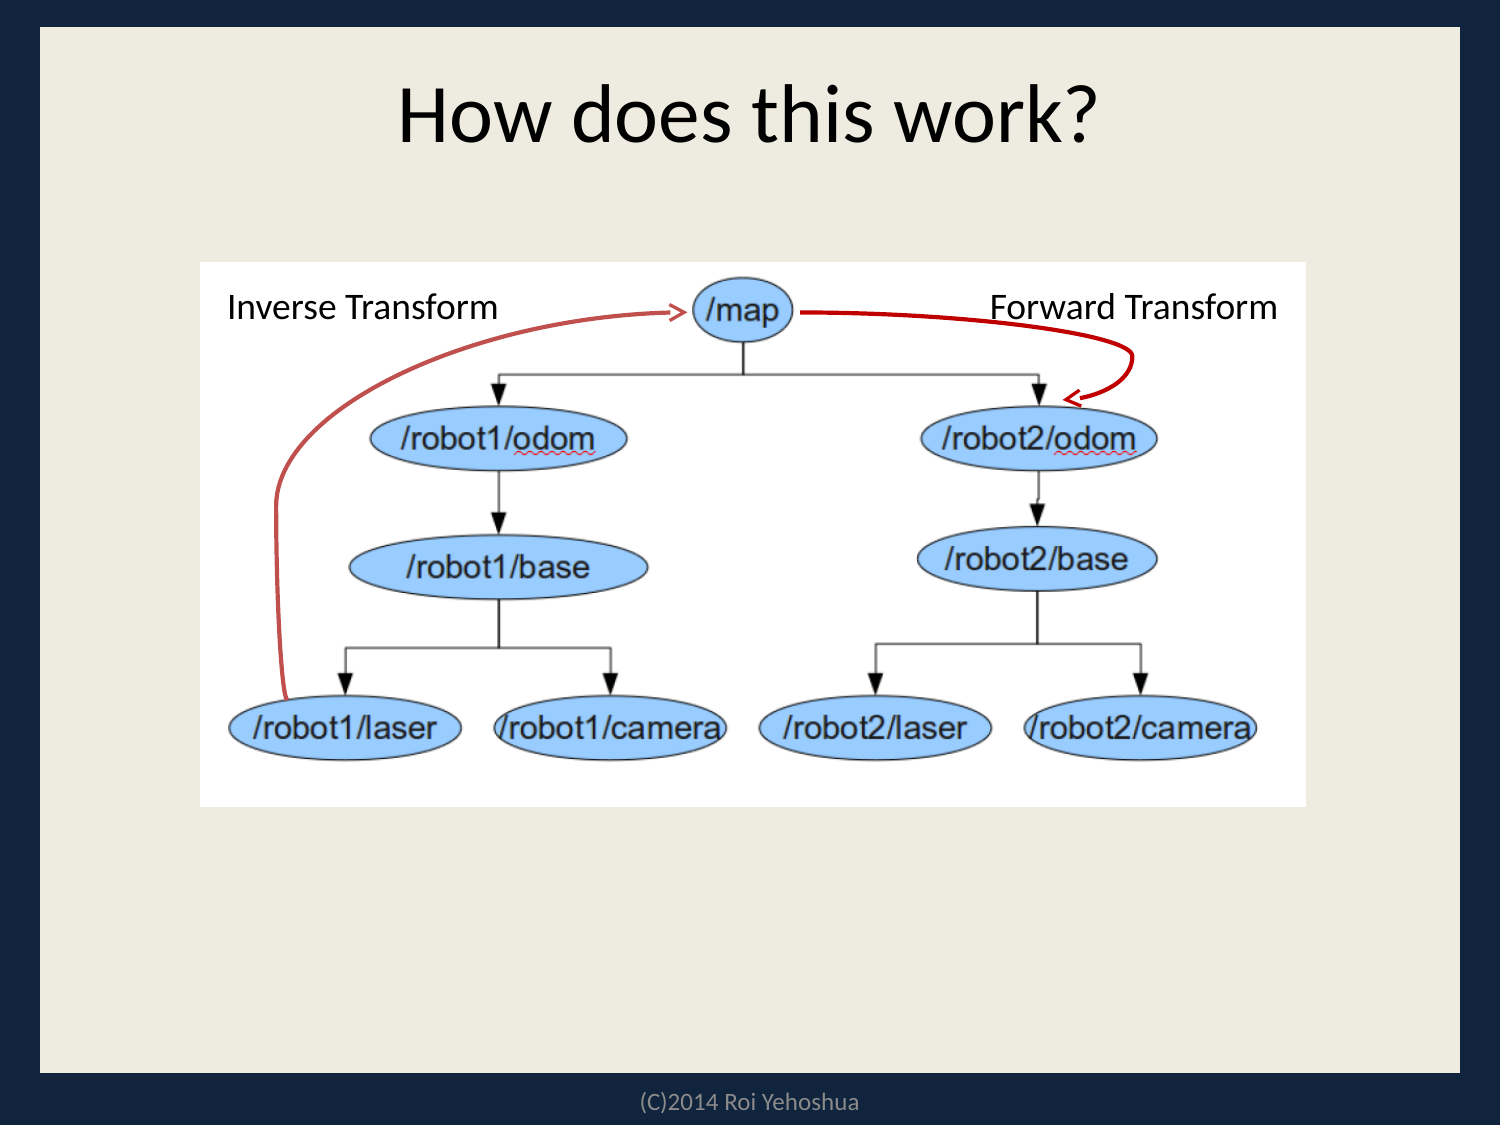

# How does this work?
Inverse Transform
Forward Transform
(C)2014 Roi Yehoshua